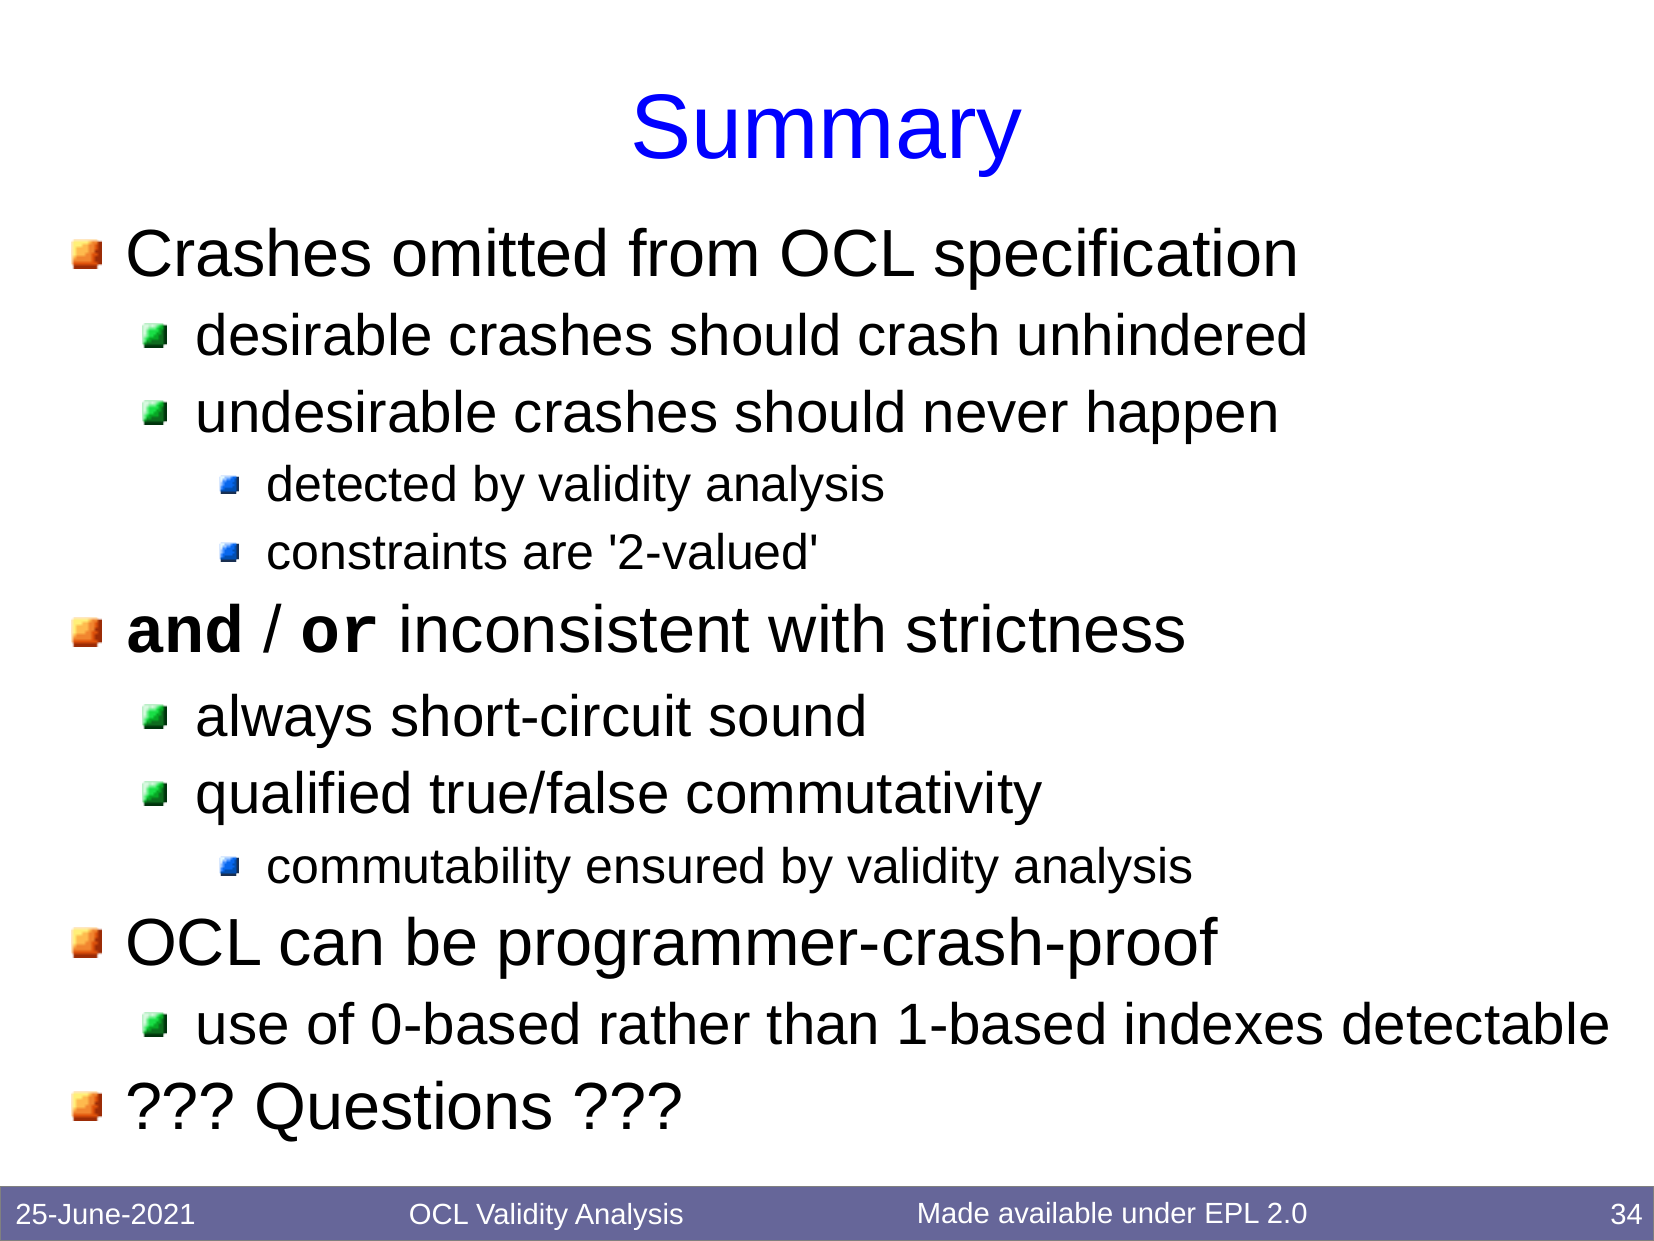

# Summary
Crashes omitted from OCL specification
desirable crashes should crash unhindered
undesirable crashes should never happen
detected by validity analysis
constraints are '2-valued'
and / or inconsistent with strictness
always short-circuit sound
qualified true/false commutativity
commutability ensured by validity analysis
OCL can be programmer-crash-proof
use of 0-based rather than 1-based indexes detectable
??? Questions ???
25-June-2021
OCL Validity Analysis
34